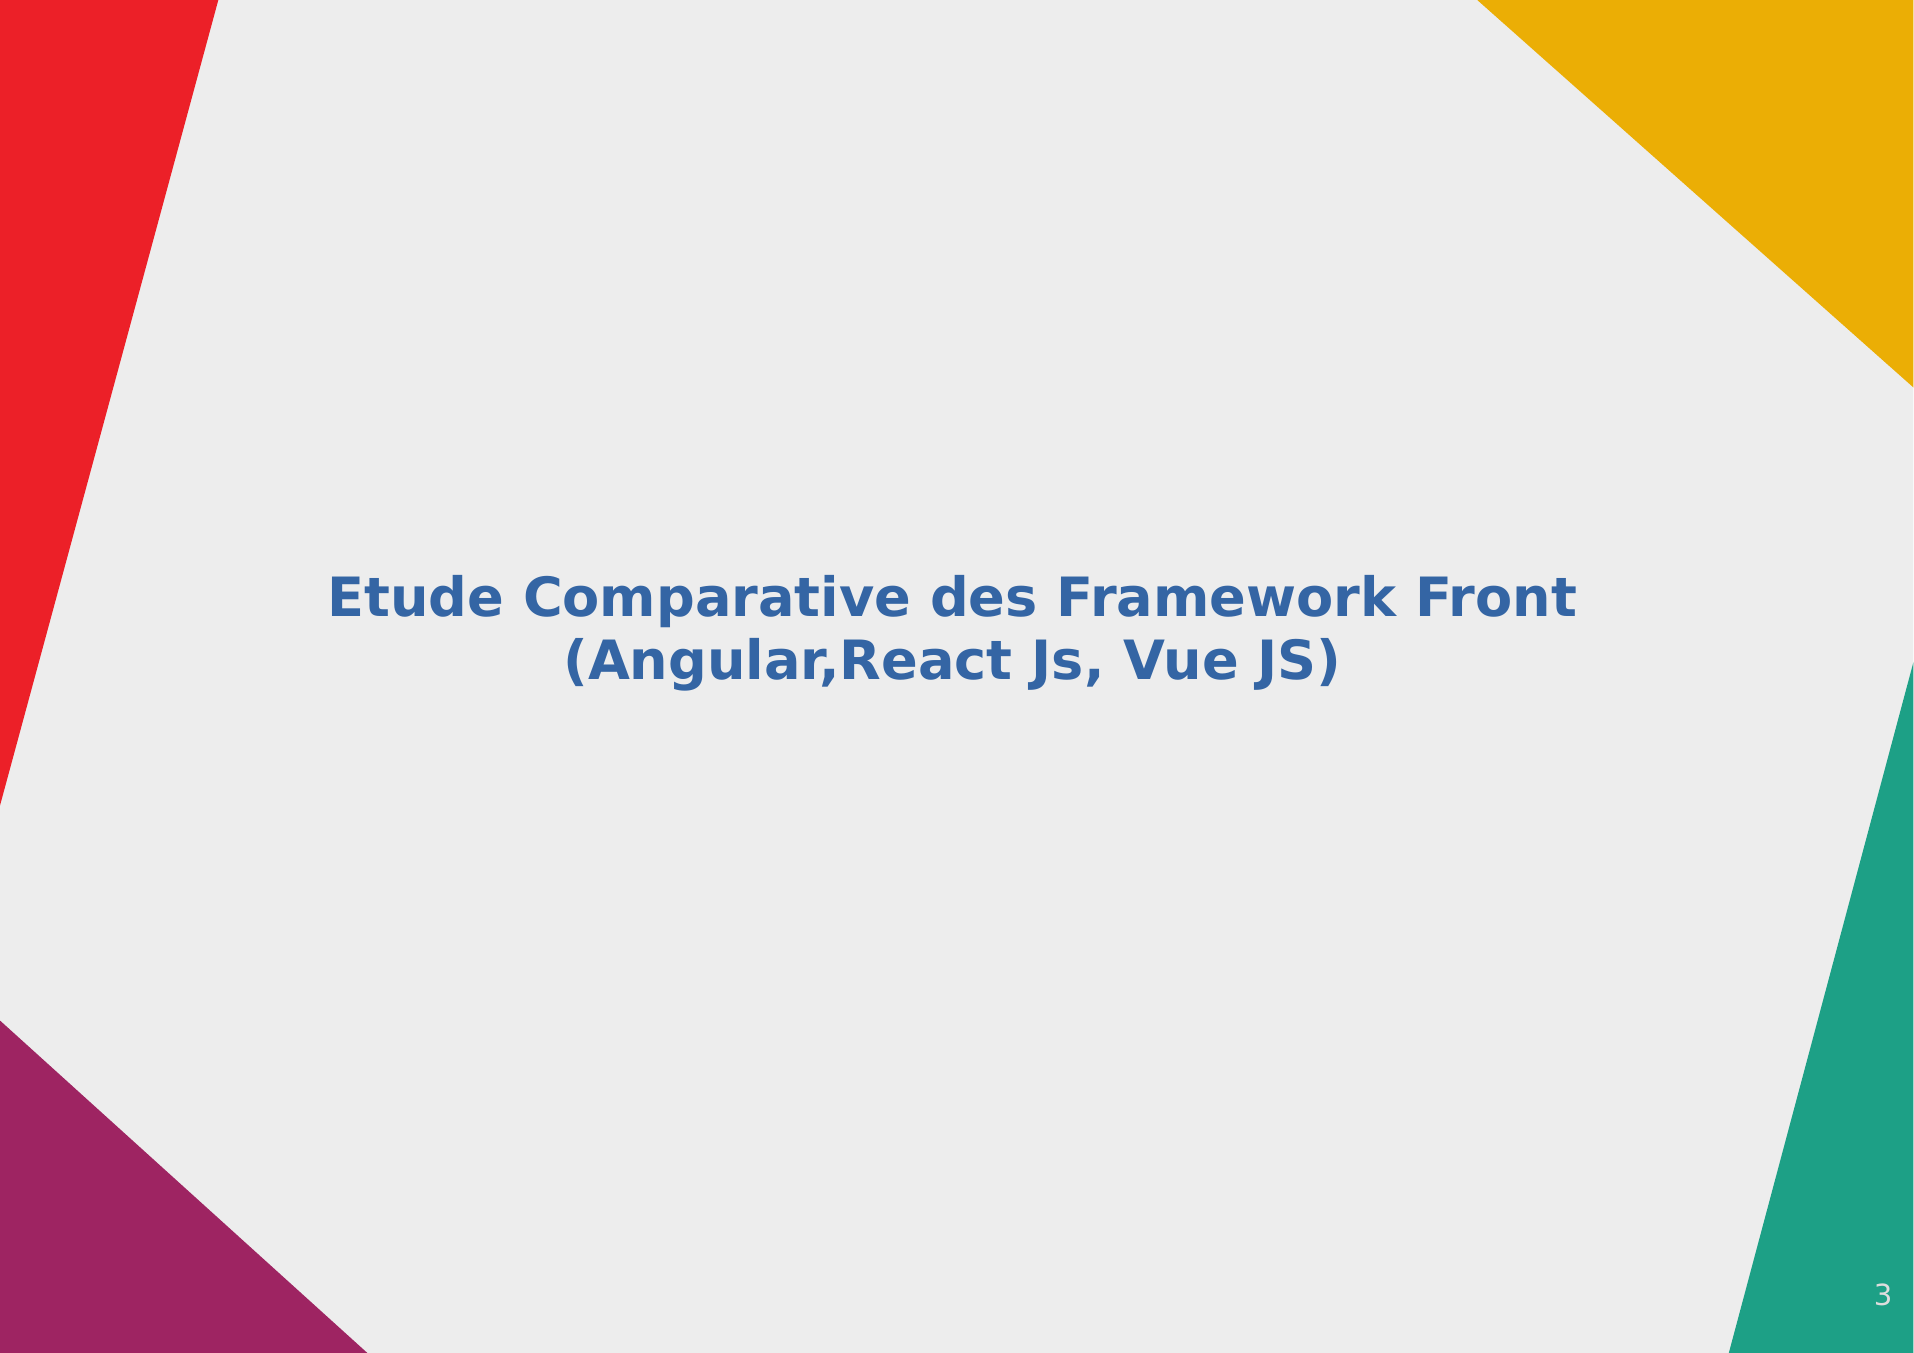

# Etude Comparative des Framework Front (Angular,React Js, Vue JS)
3